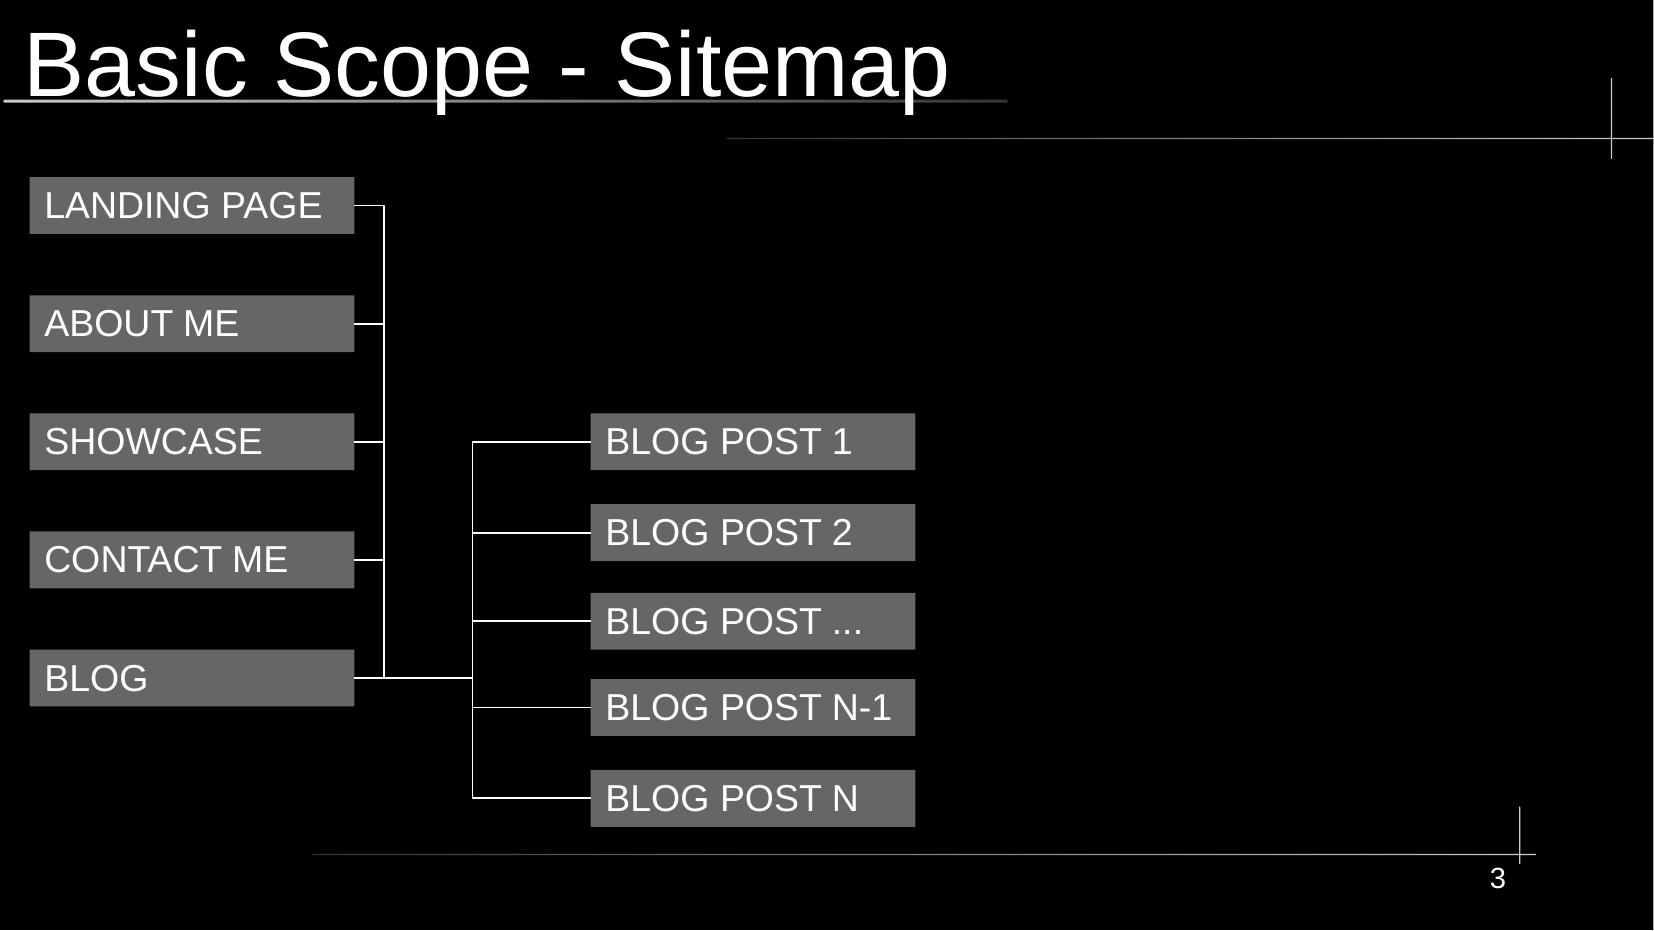

# Basic Scope - Sitemap
LANDING PAGE
ABOUT ME
SHOWCASE
BLOG POST 1
BLOG POST 2
CONTACT ME
BLOG POST ...
BLOG
BLOG POST N-1
BLOG POST N
3